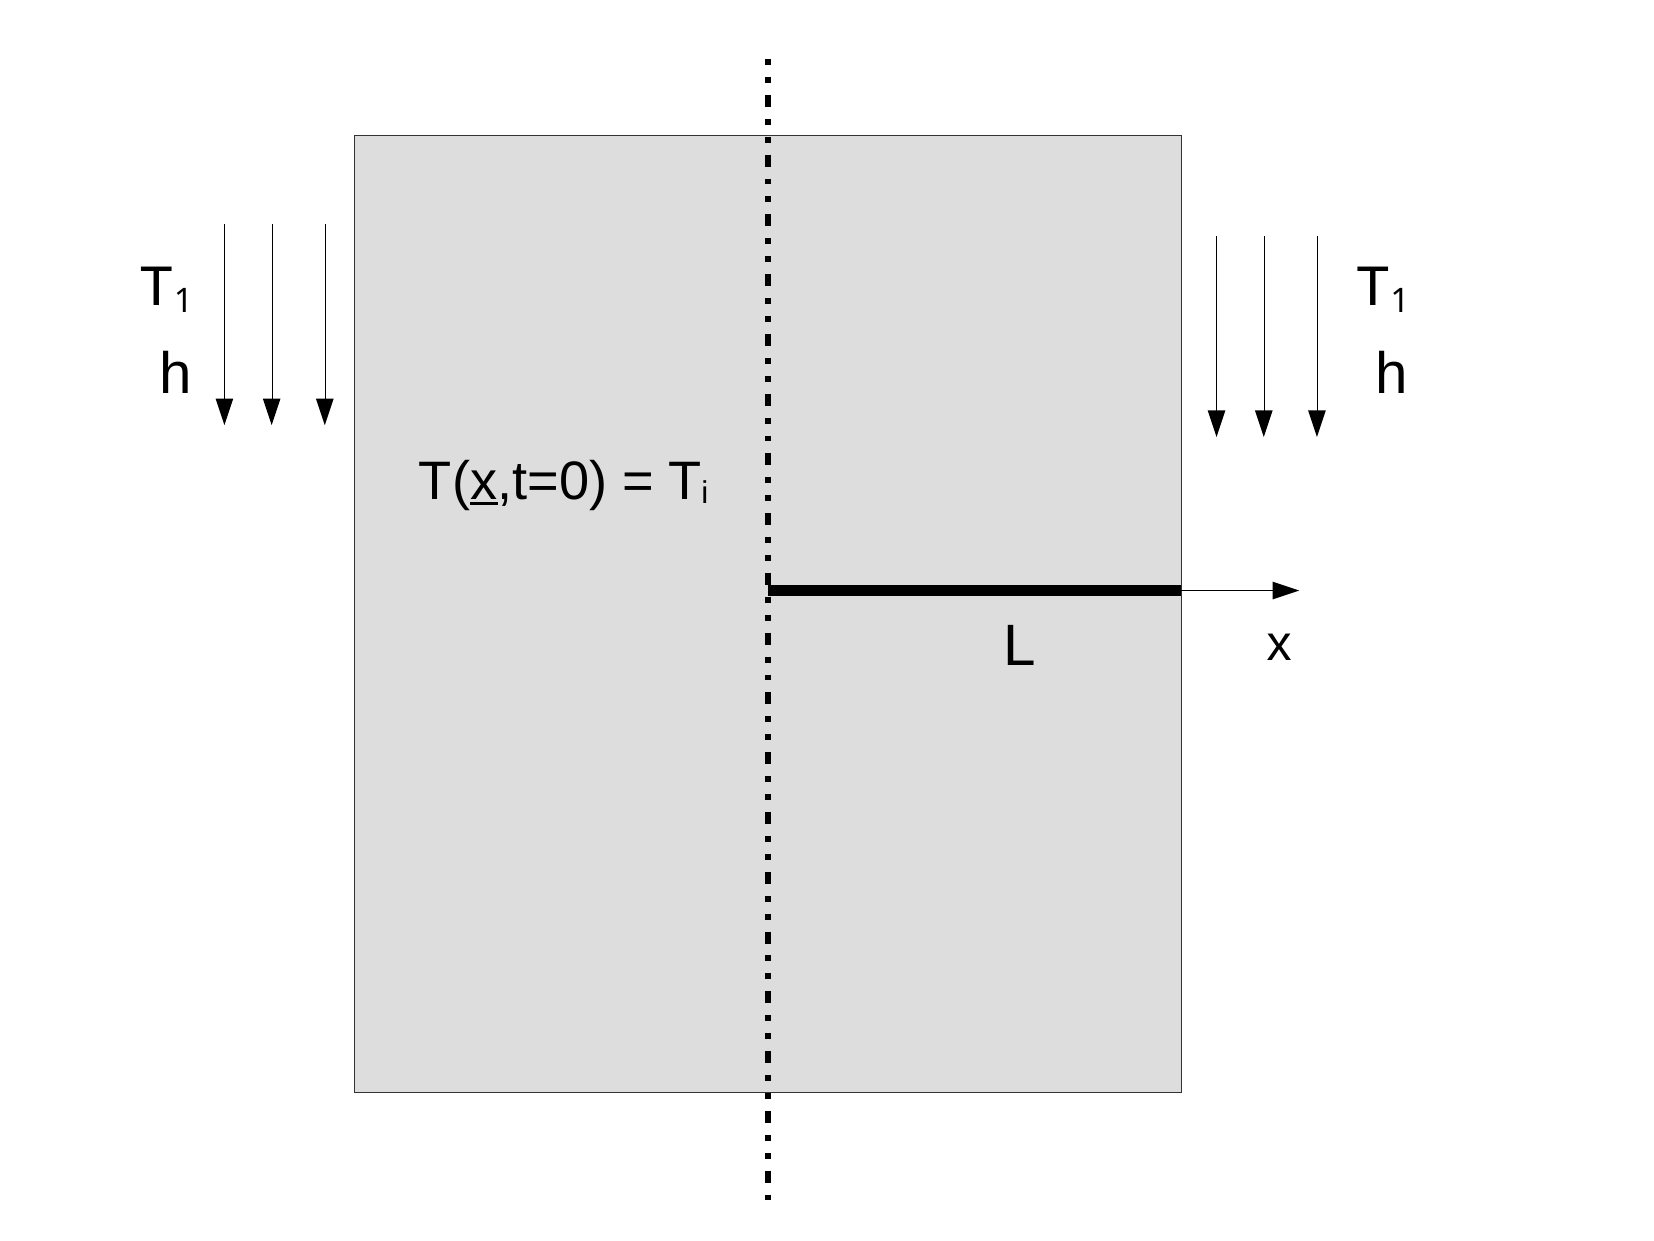

T1
T1
h
h
T(x,t=0) = Ti
L
x